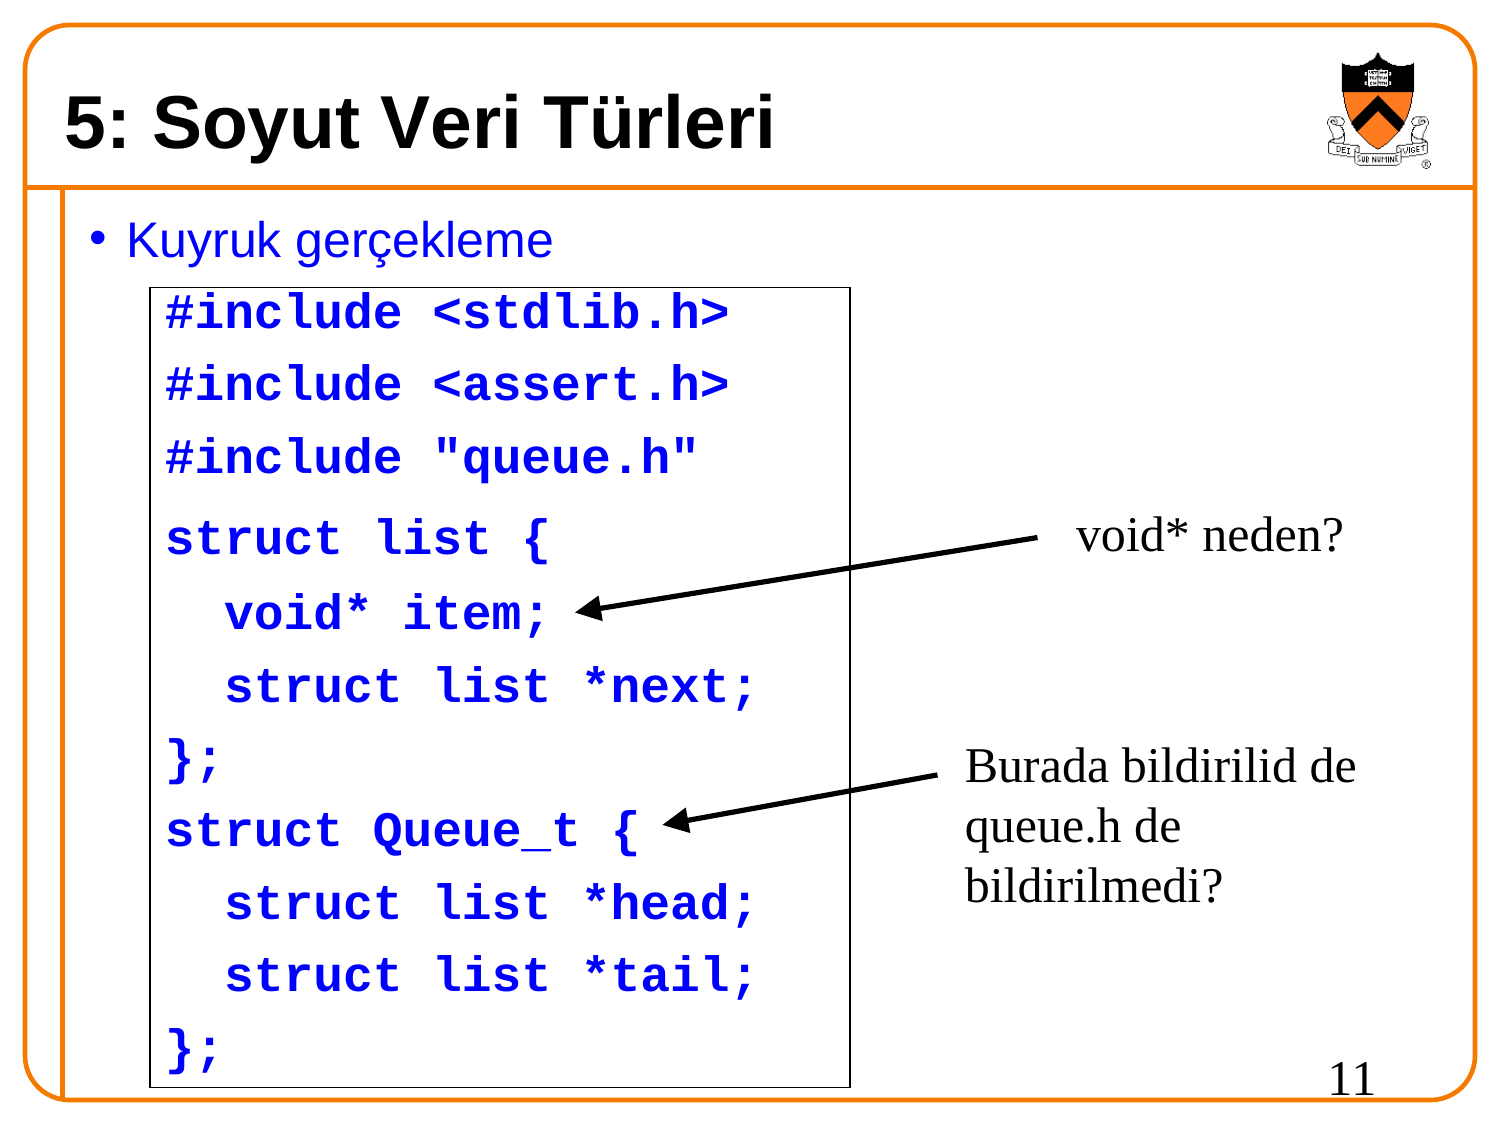

5: Soyut Veri Türleri
# Kuyruk gerçekleme
#include <stdlib.h>
#include <assert.h>
#include "queue.h"
struct list {
 void* item;
 struct list *next;
};
struct Queue_t {
 struct list *head;
 struct list *tail;
};
void* neden?
Burada bildirilid de queue.h de bildirilmedi?
11